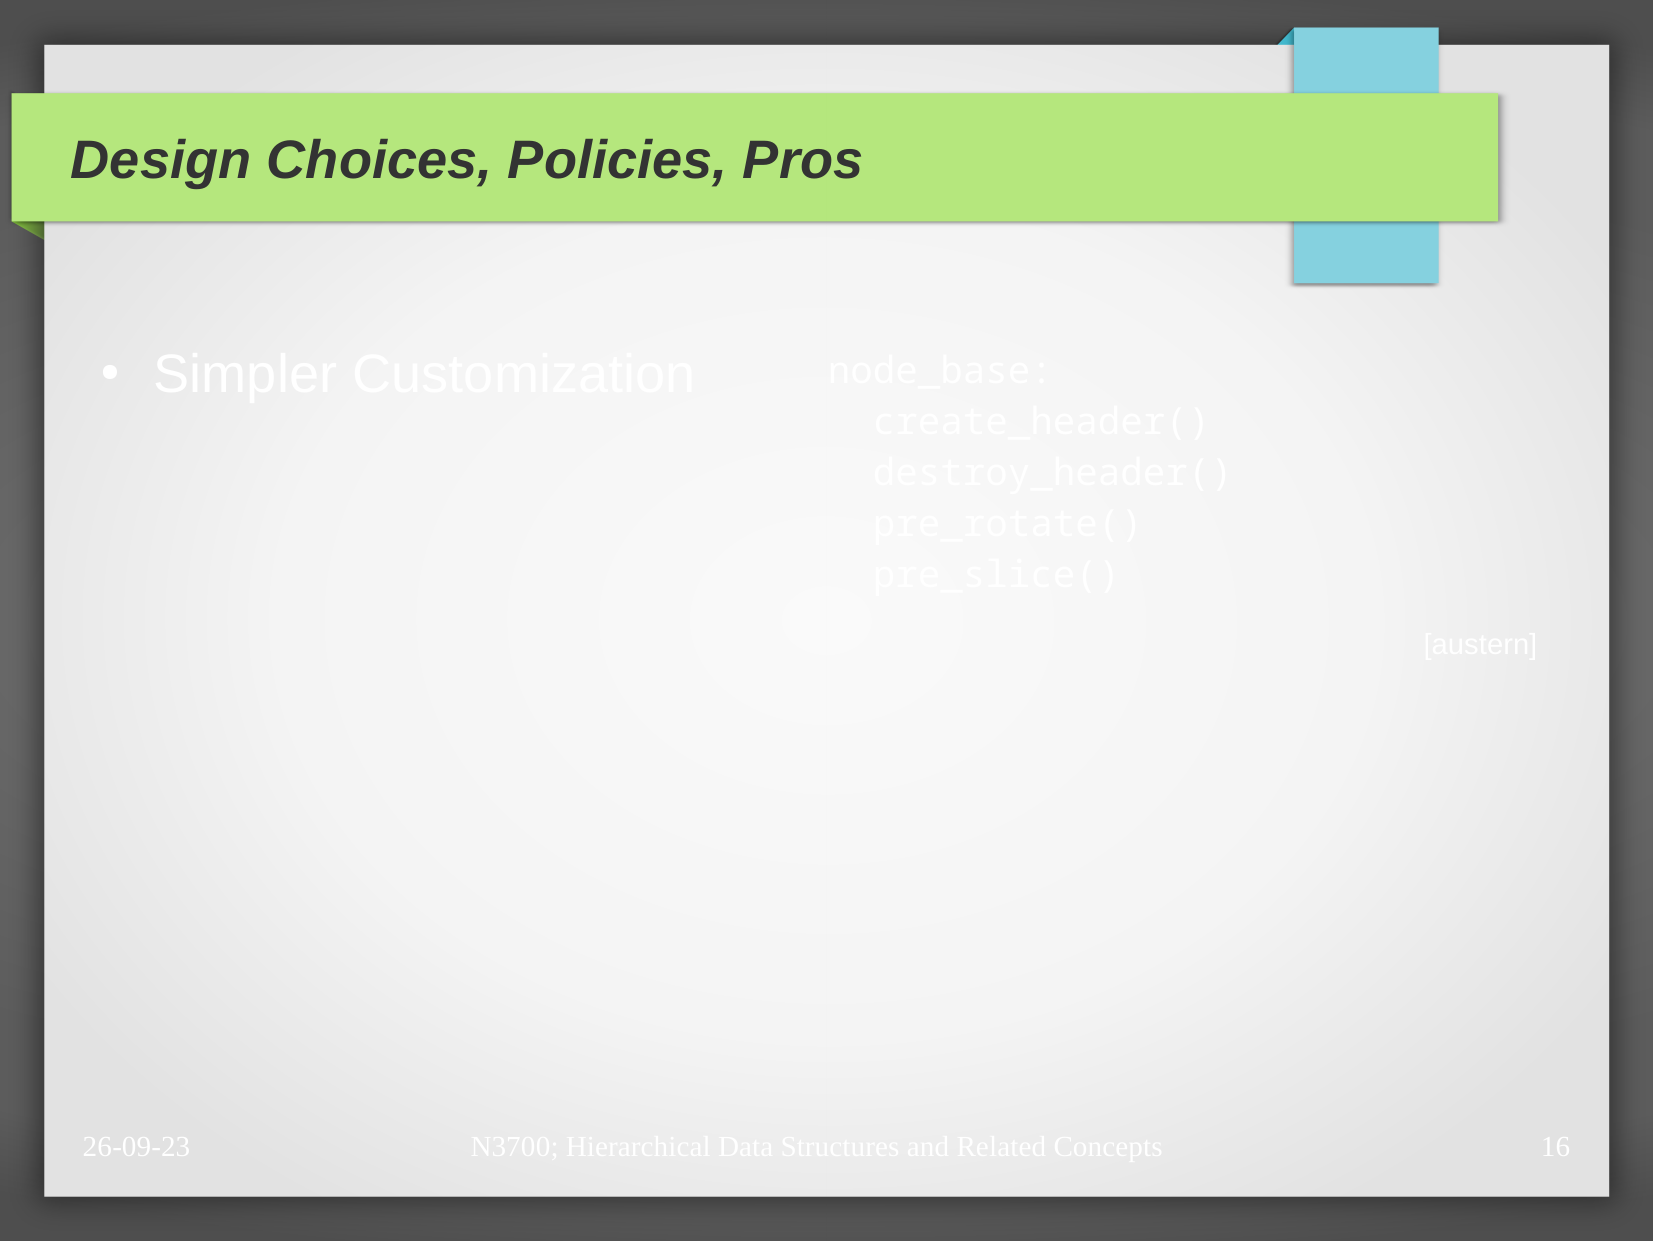

# Design Choices, Policies, Pros
Simpler Customization
node_base:
 create_header()
 destroy_header()
 pre_rotate()
 pre_slice()
[austern]
N3700; Hierarchical Data Structures and Related Concepts
16